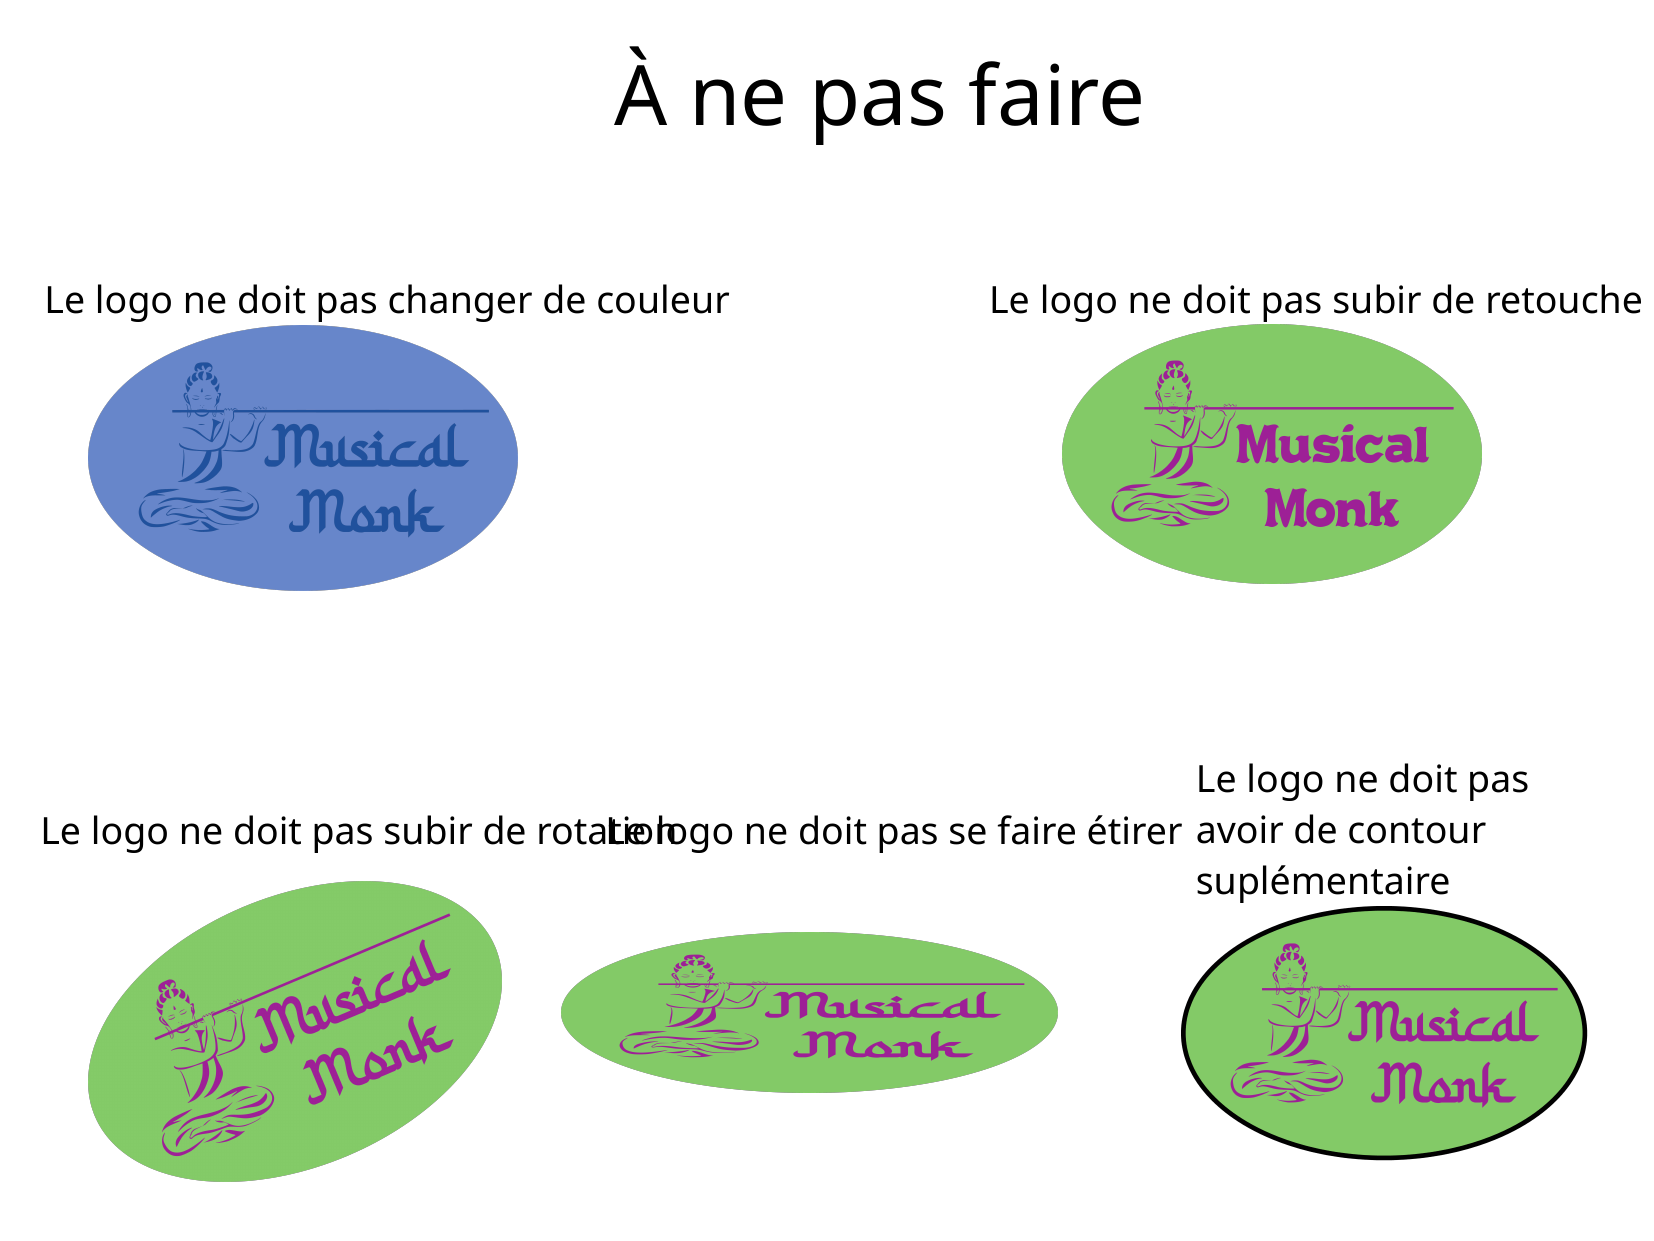

À ne pas faire
Le logo ne doit pas changer de couleur
Le logo ne doit pas subir de retouche
Le logo ne doit pas avoir de contour suplémentaire
Le logo ne doit pas subir de rotation
Le logo ne doit pas se faire étirer